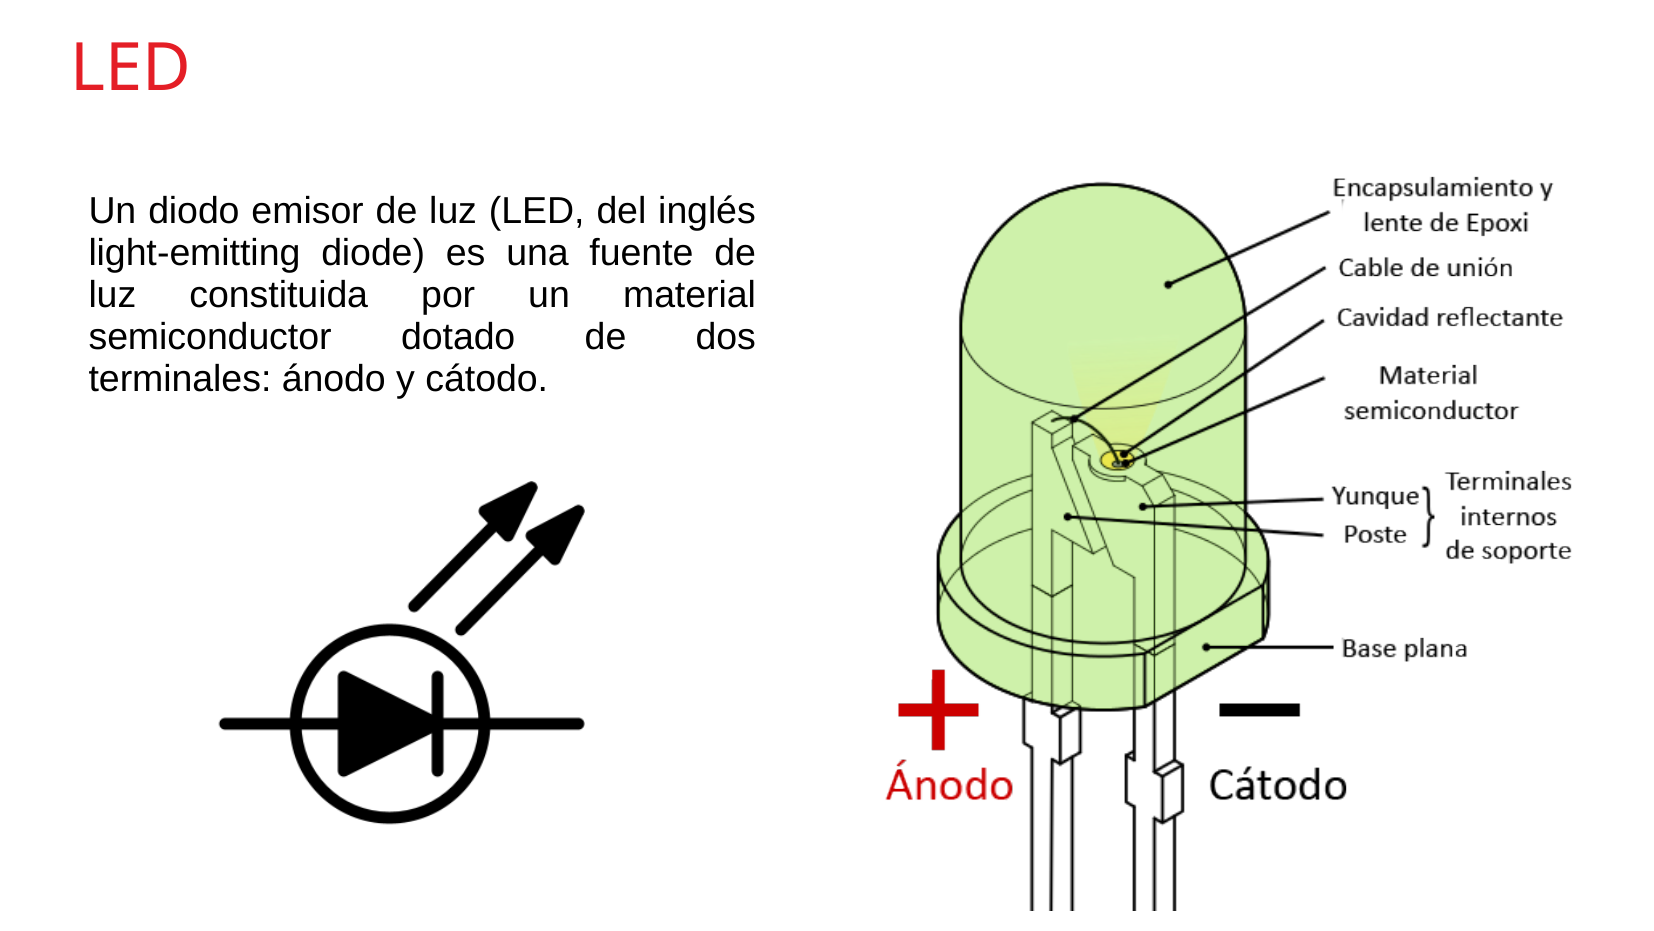

# LED
Un diodo emisor de luz (LED, del inglés light-emitting diode) es una fuente de luz constituida por un material semiconductor dotado de dos terminales: ánodo y cátodo.